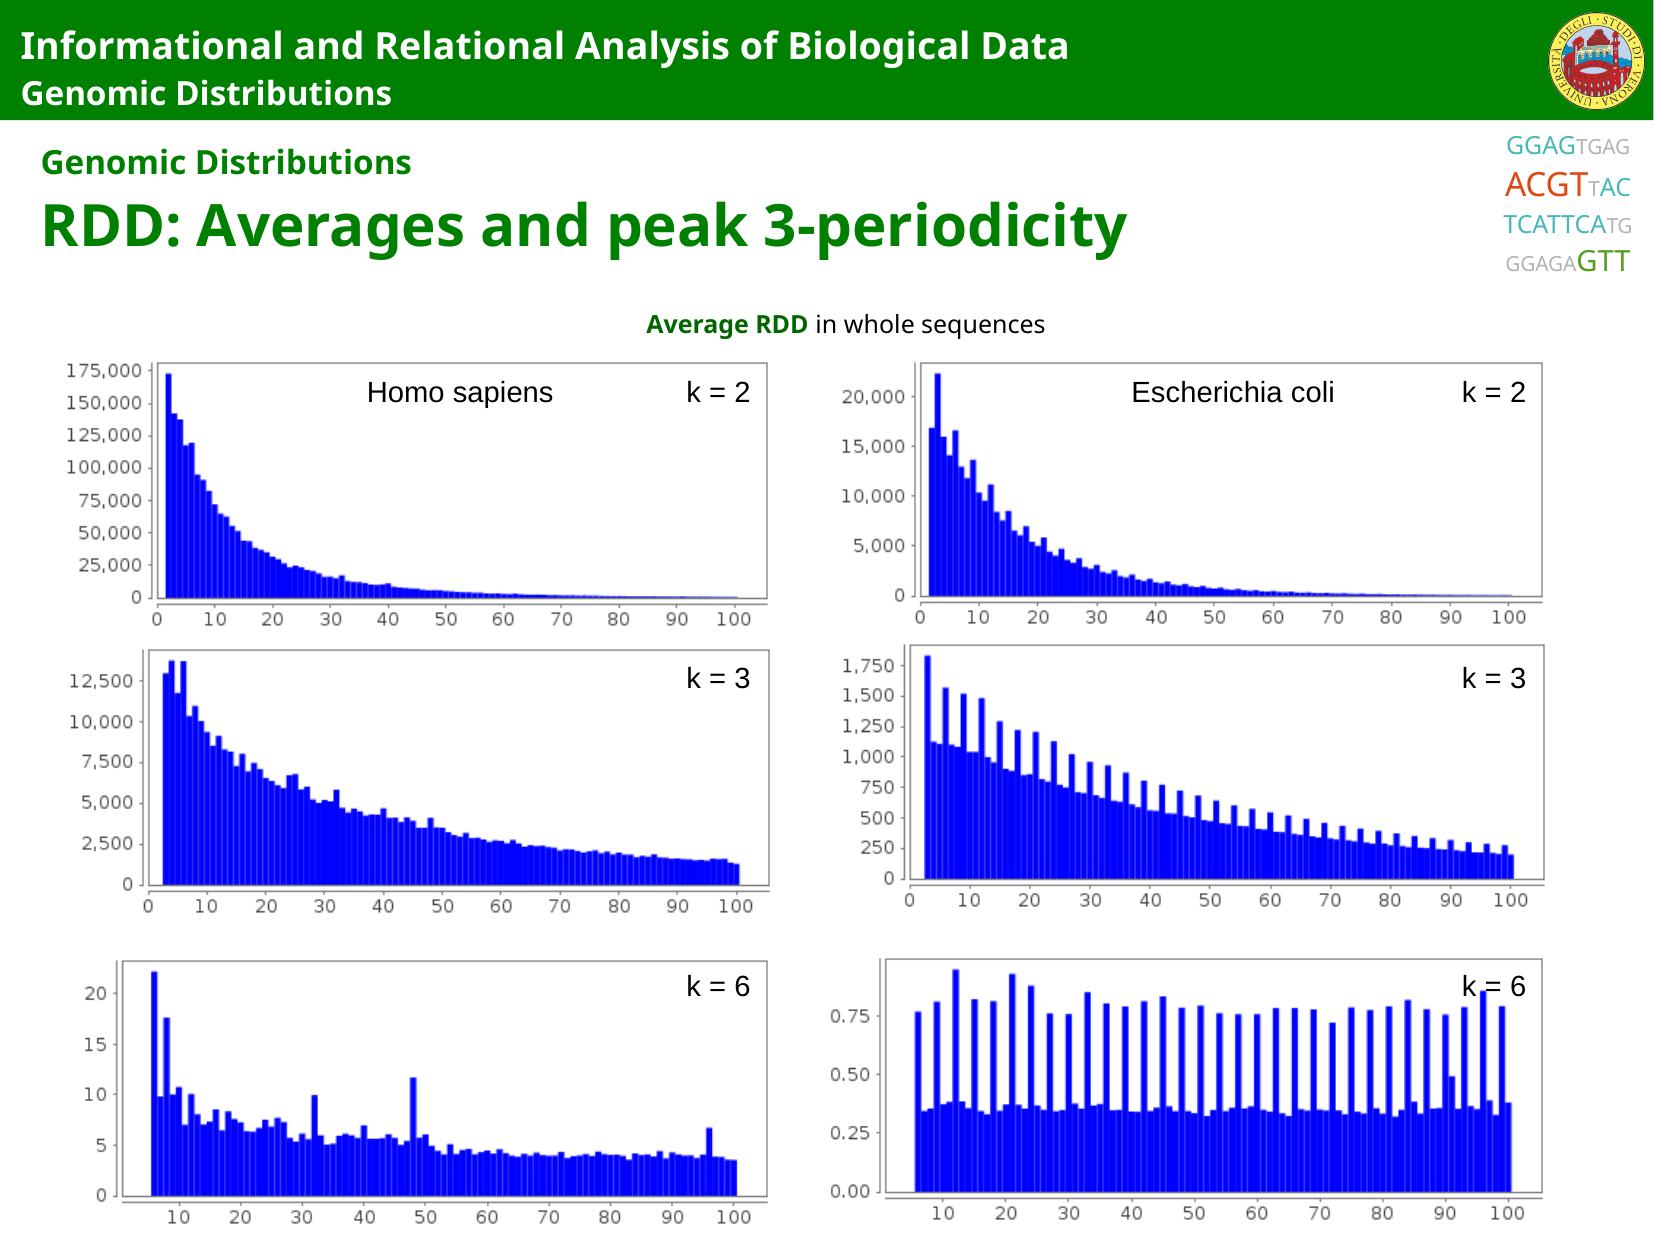

Informational and Relational Analysis of Biological Data
Genomic Distributions
GGAGTGAGACGTTACTCATTCATGGGAGAGTT
Genomic Distributions
RDD: Averages and peak 3-periodicity
Average RDD in whole sequences
Homo sapiens
k = 2
Escherichia coli
k = 2
k = 3
k = 3
k = 6
k = 6